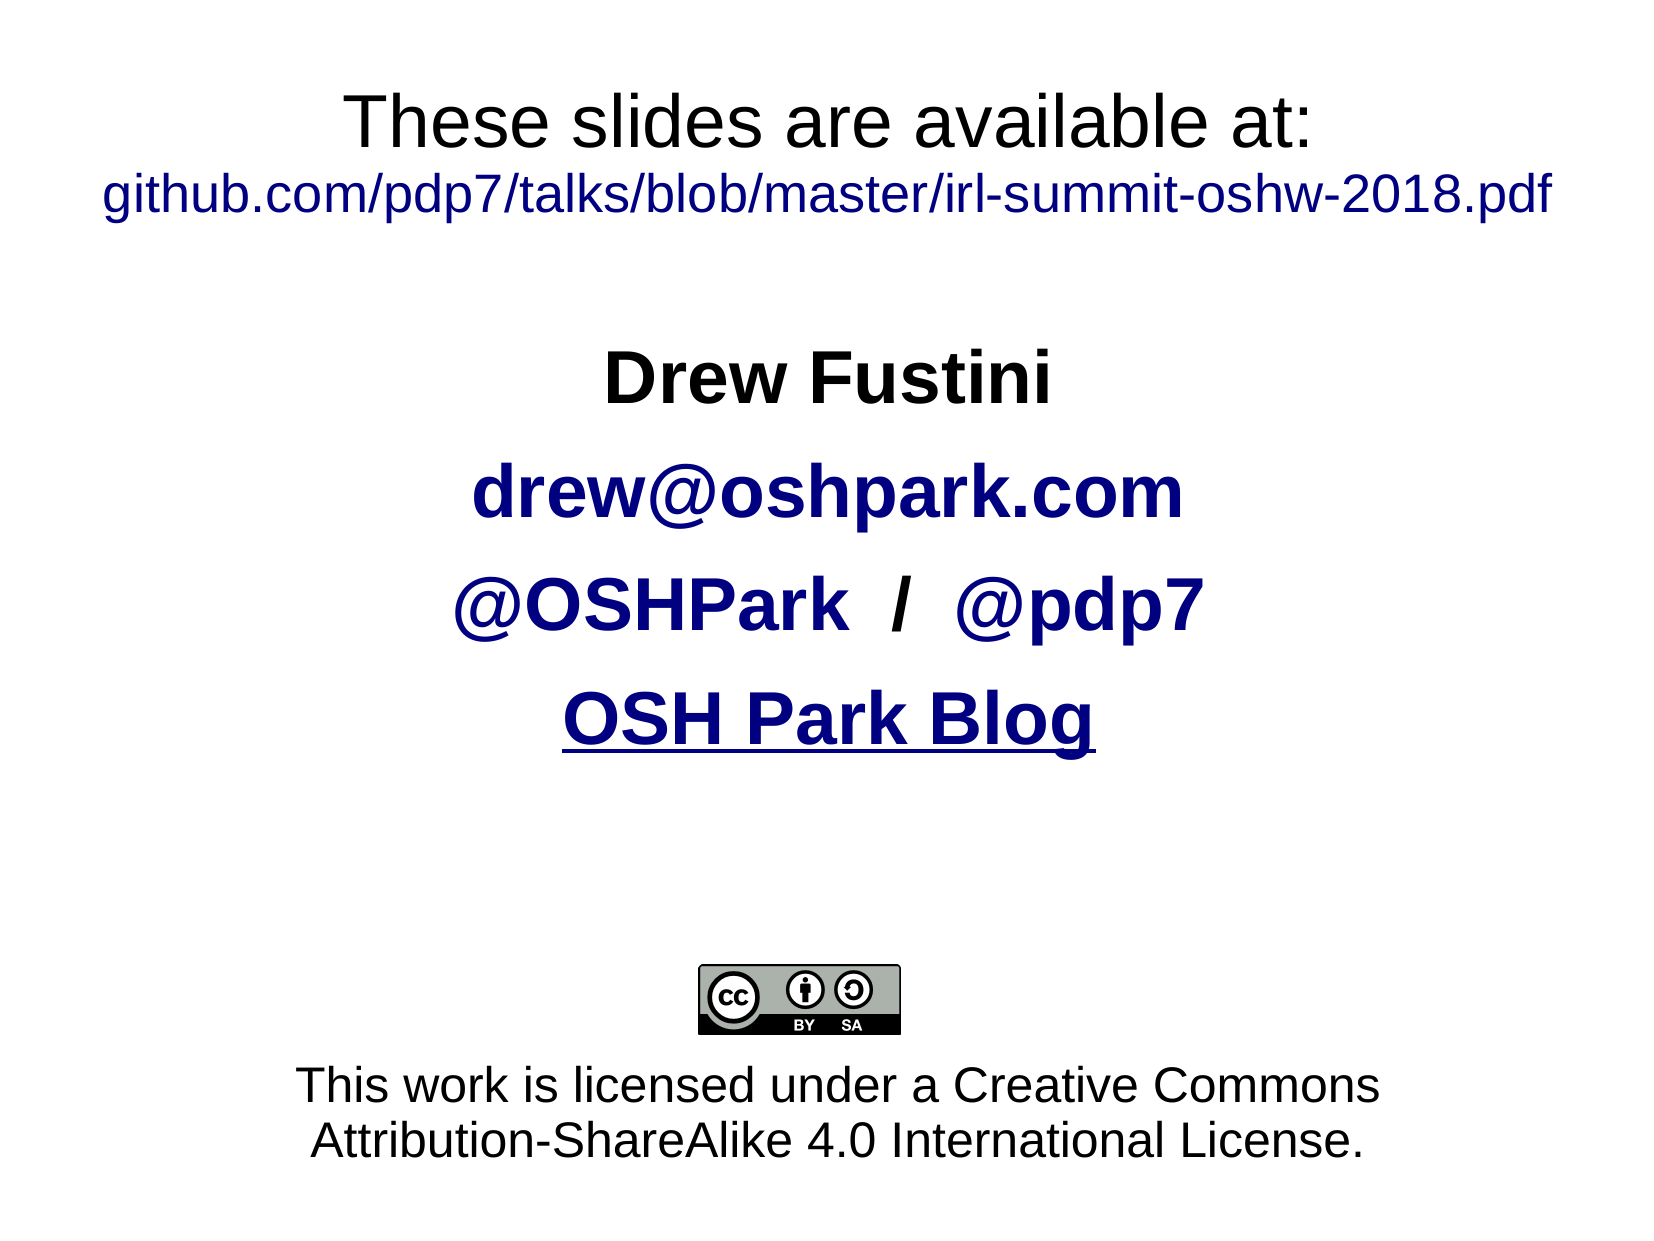

# These slides are available at:
github.com/pdp7/talks/blob/master/irl-summit-oshw-2018.pdf
Drew Fustini
drew@oshpark.com
@OSHPark / @pdp7
OSH Park Blog
This work is licensed under a Creative Commons Attribution-ShareAlike 4.0 International License.